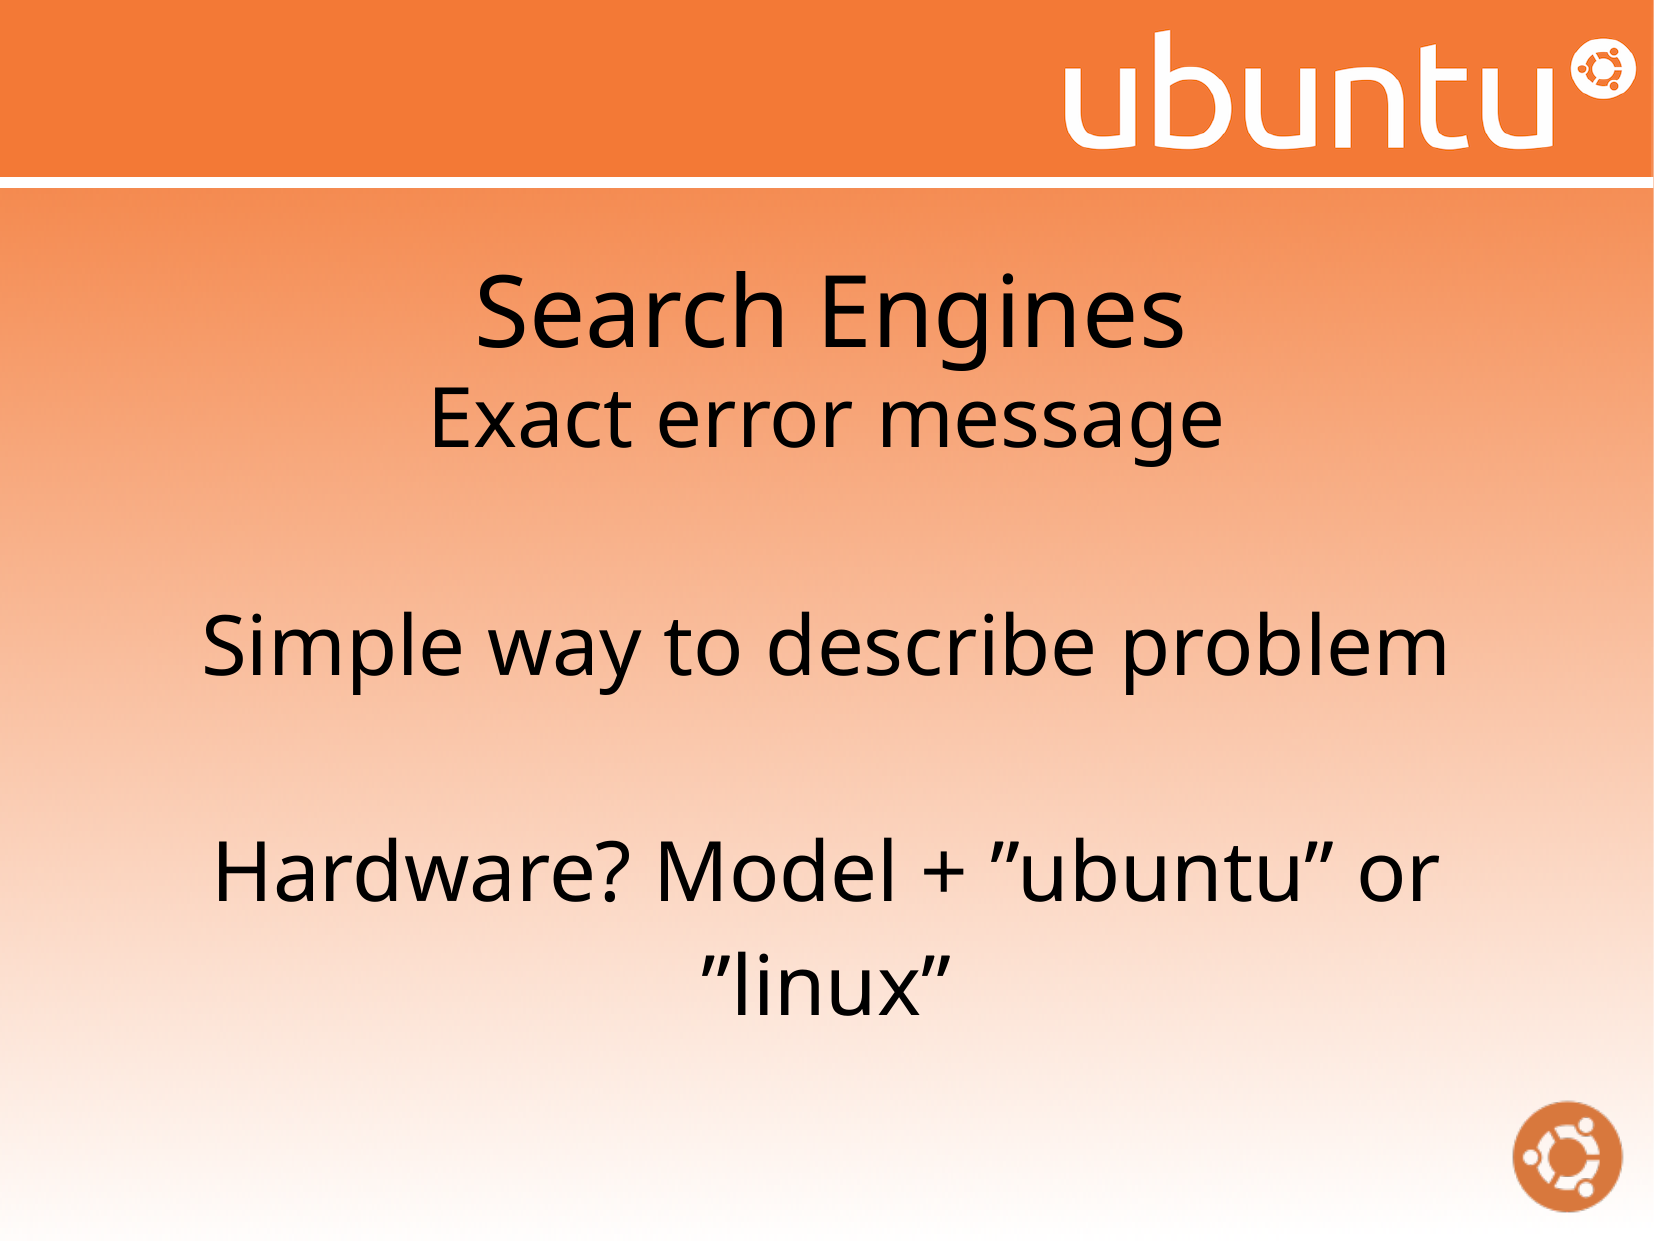

# Search Engines
Exact error message
Simple way to describe problem
Hardware? Model + ”ubuntu” or ”linux”